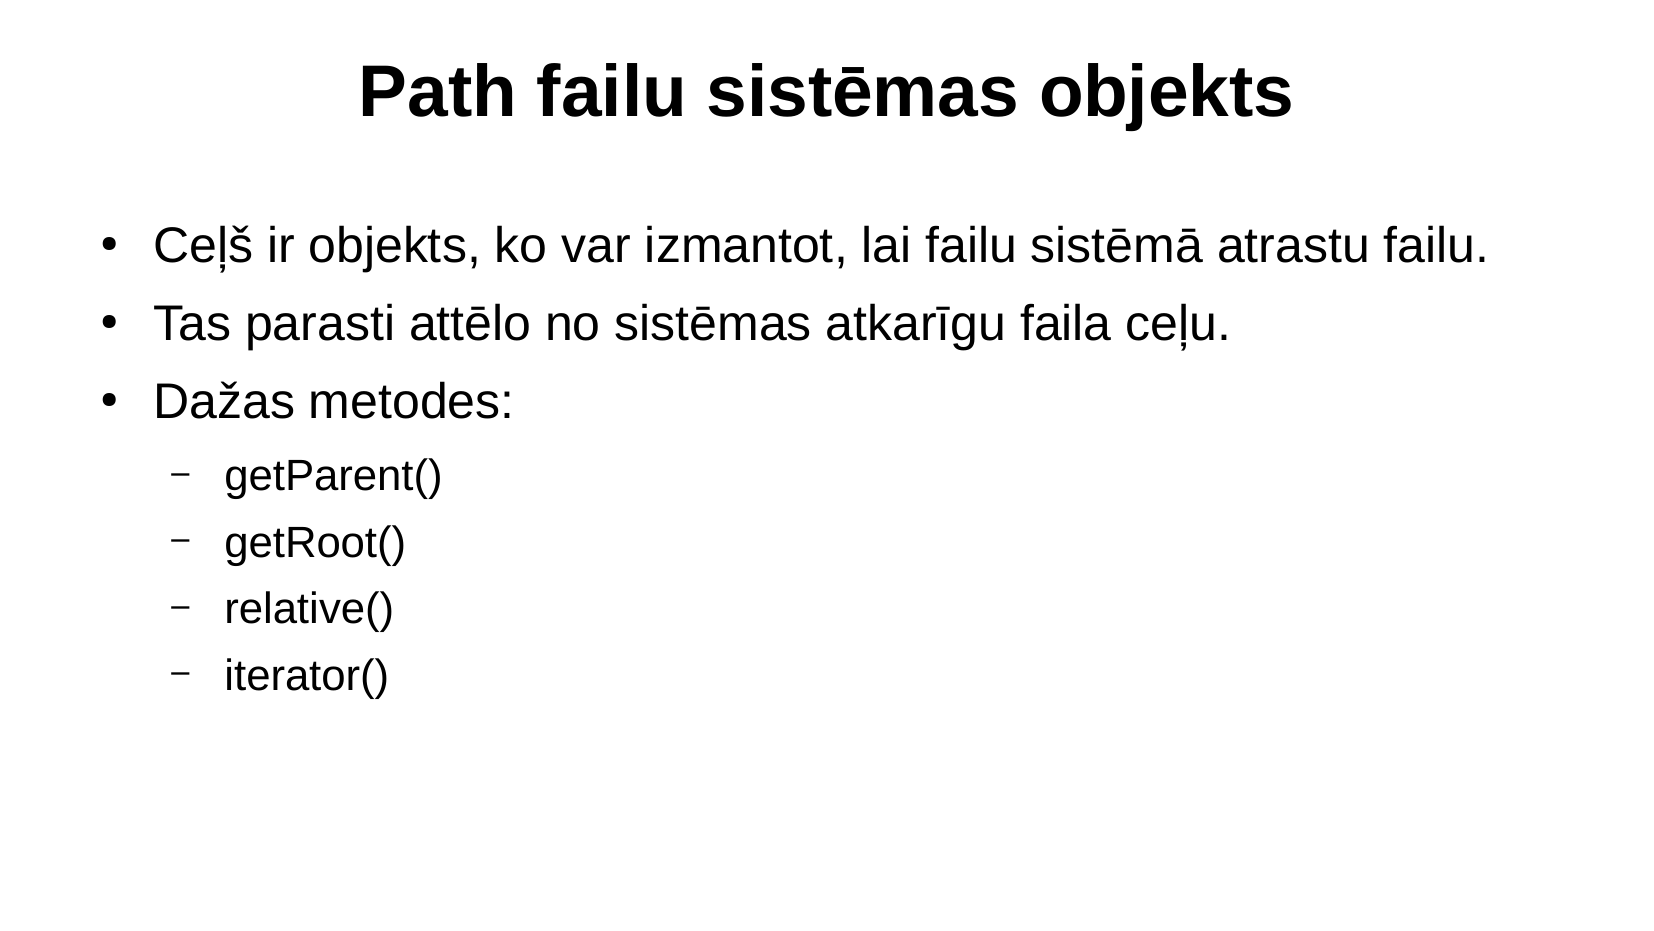

# Path failu sistēmas objekts
Ceļš ir objekts, ko var izmantot, lai failu sistēmā atrastu failu.
Tas parasti attēlo no sistēmas atkarīgu faila ceļu.
Dažas metodes:
getParent()
getRoot()
relative()
iterator()